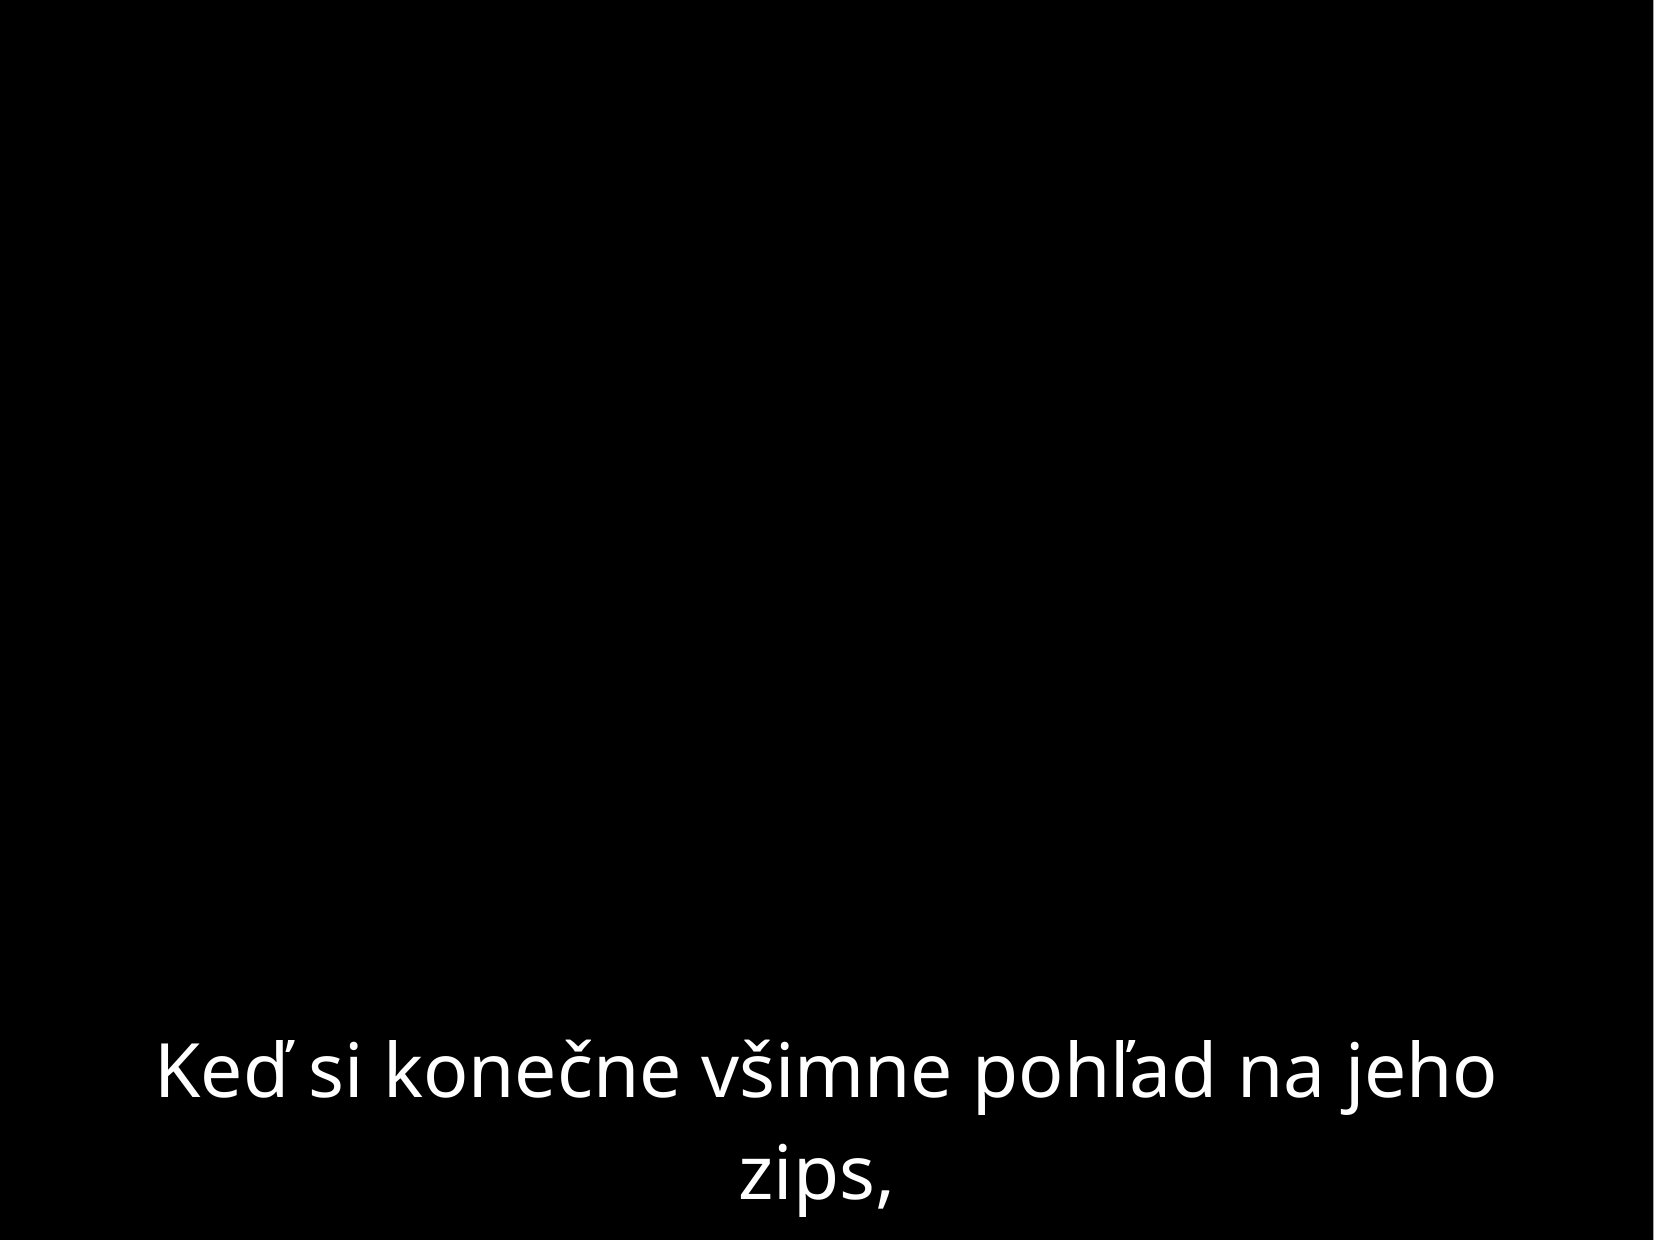

# Keď si konečne všimne pohľad na jeho zips,